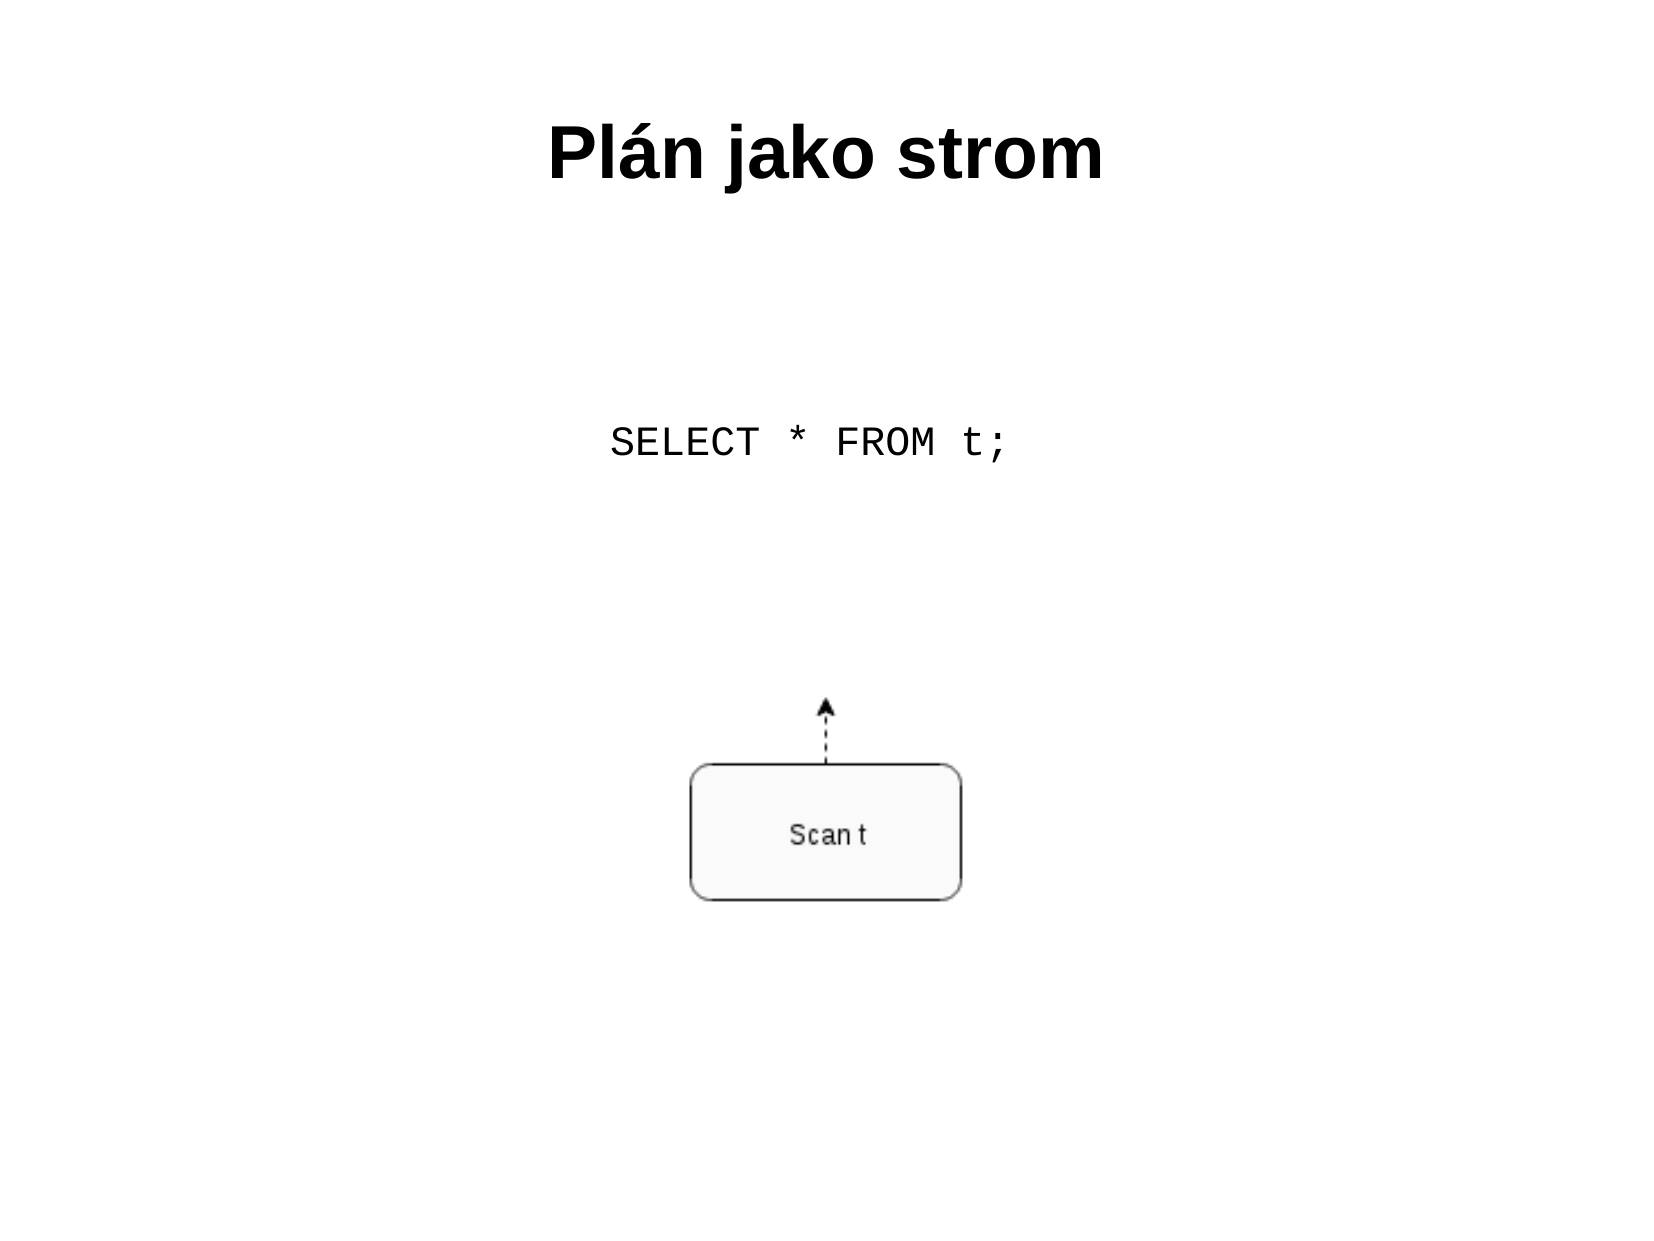

# Plán jako strom
SELECT * FROM t;